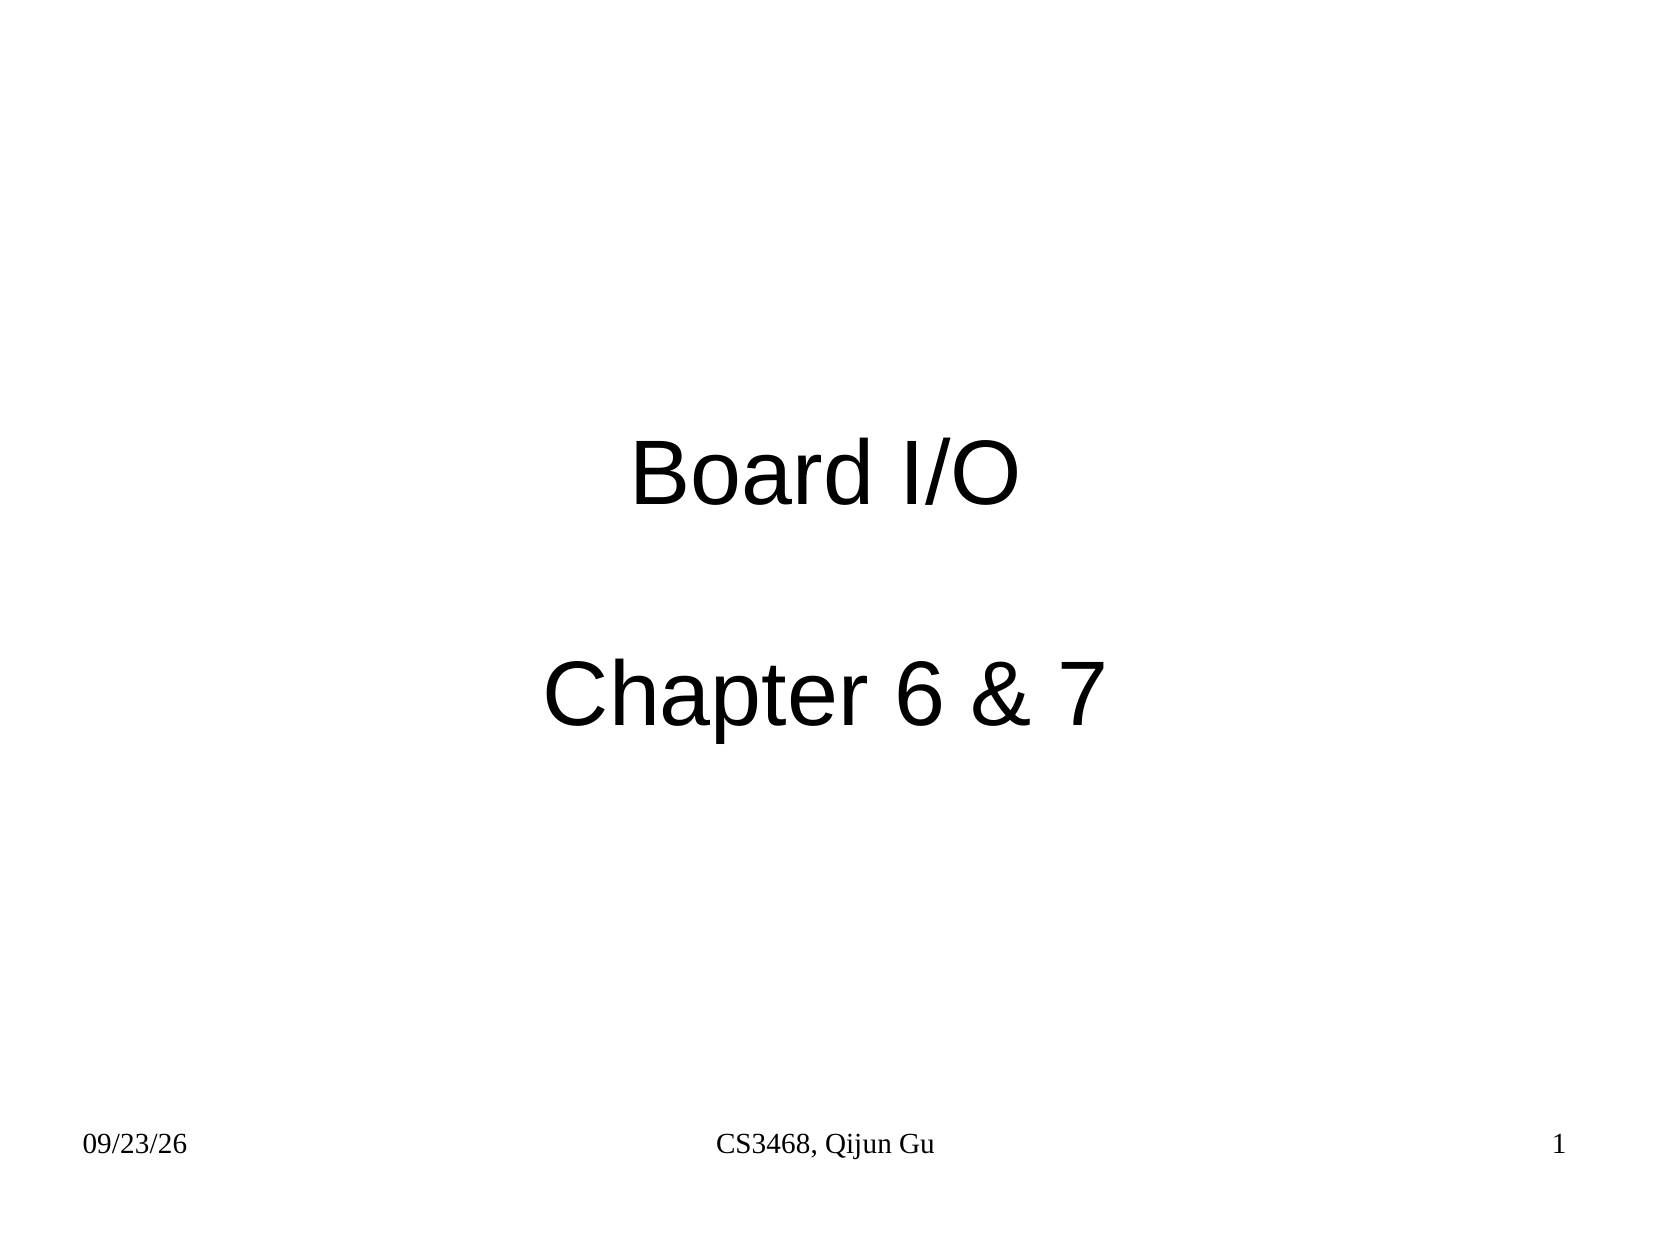

Board I/O
Chapter 6 & 7
CS3468, Qijun Gu
1